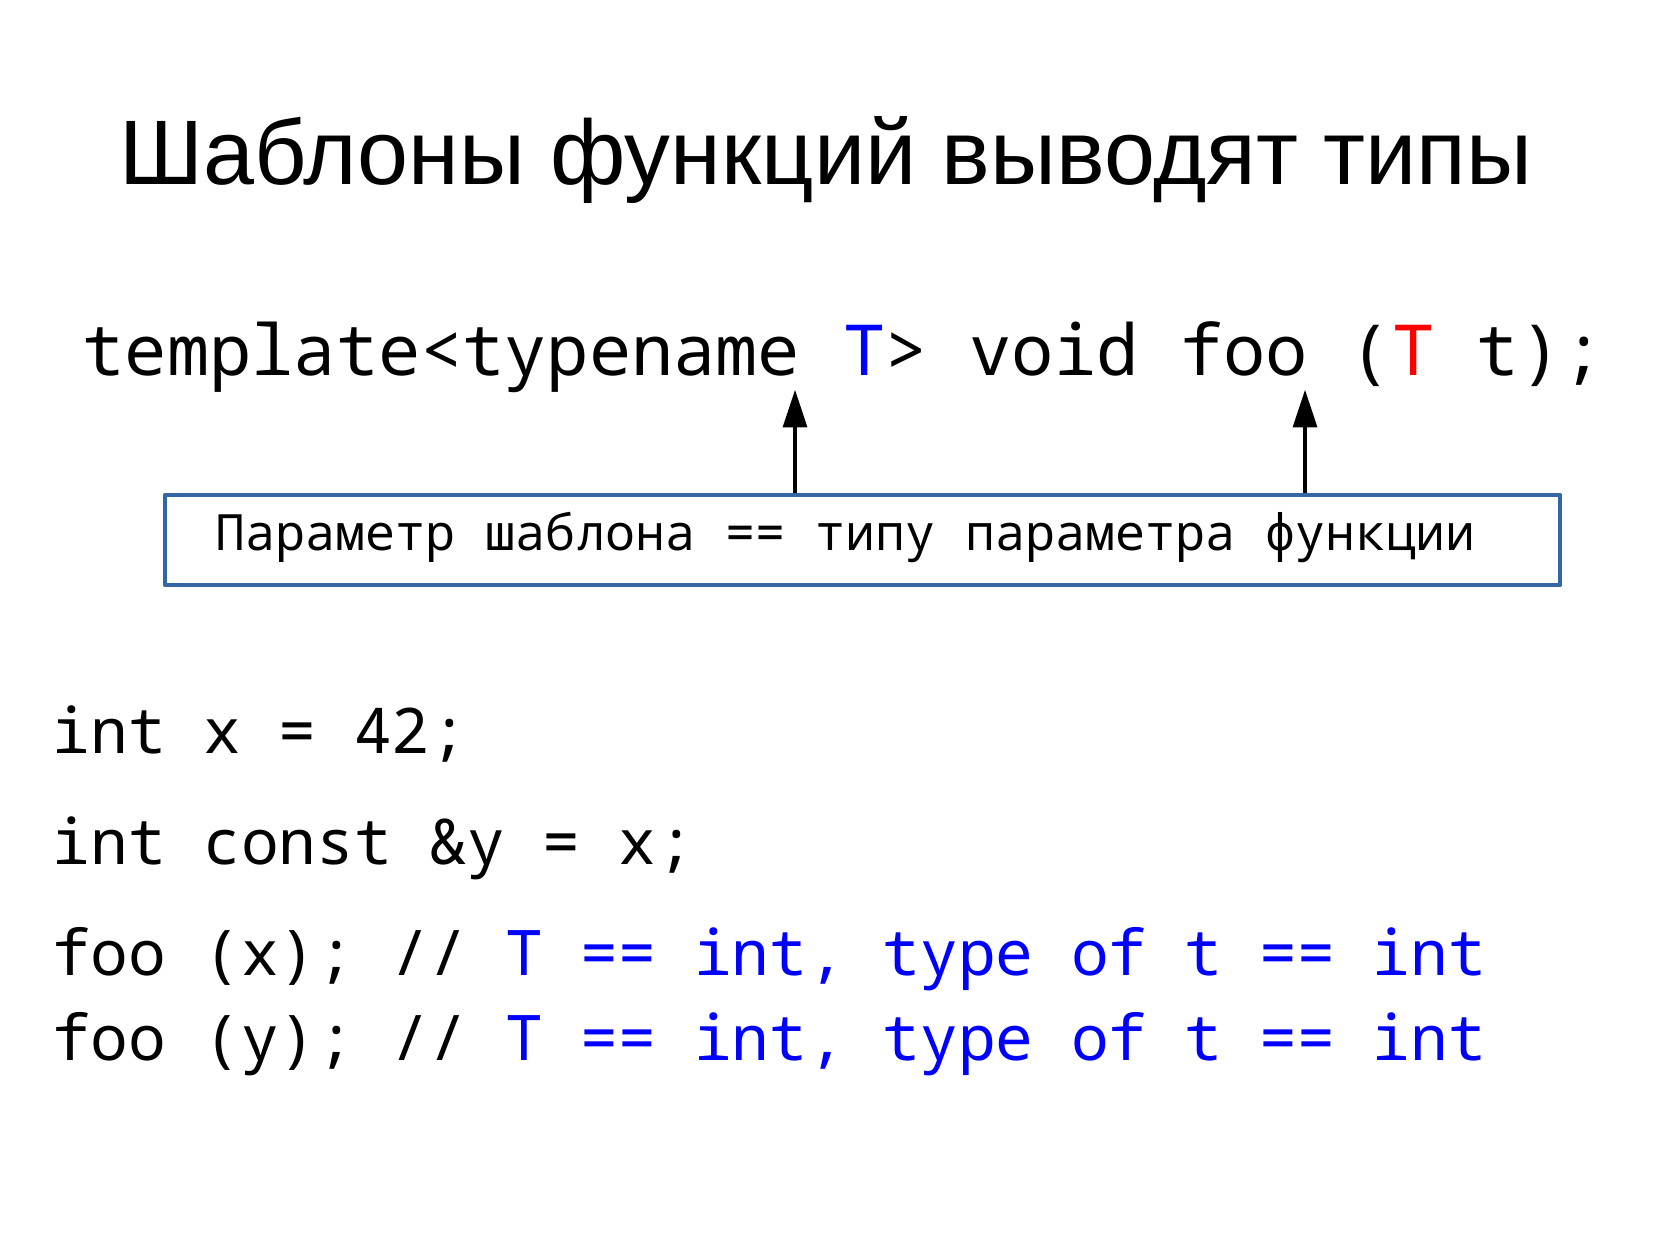

# Шаблоны функций выводят типы
template<typename T> void foo (T t);
Параметр шаблона == типу параметра функции
int x = 42;
int const &y = x;
foo (x); // T == int, type of t == int
foo (y); // T == int, type of t == int